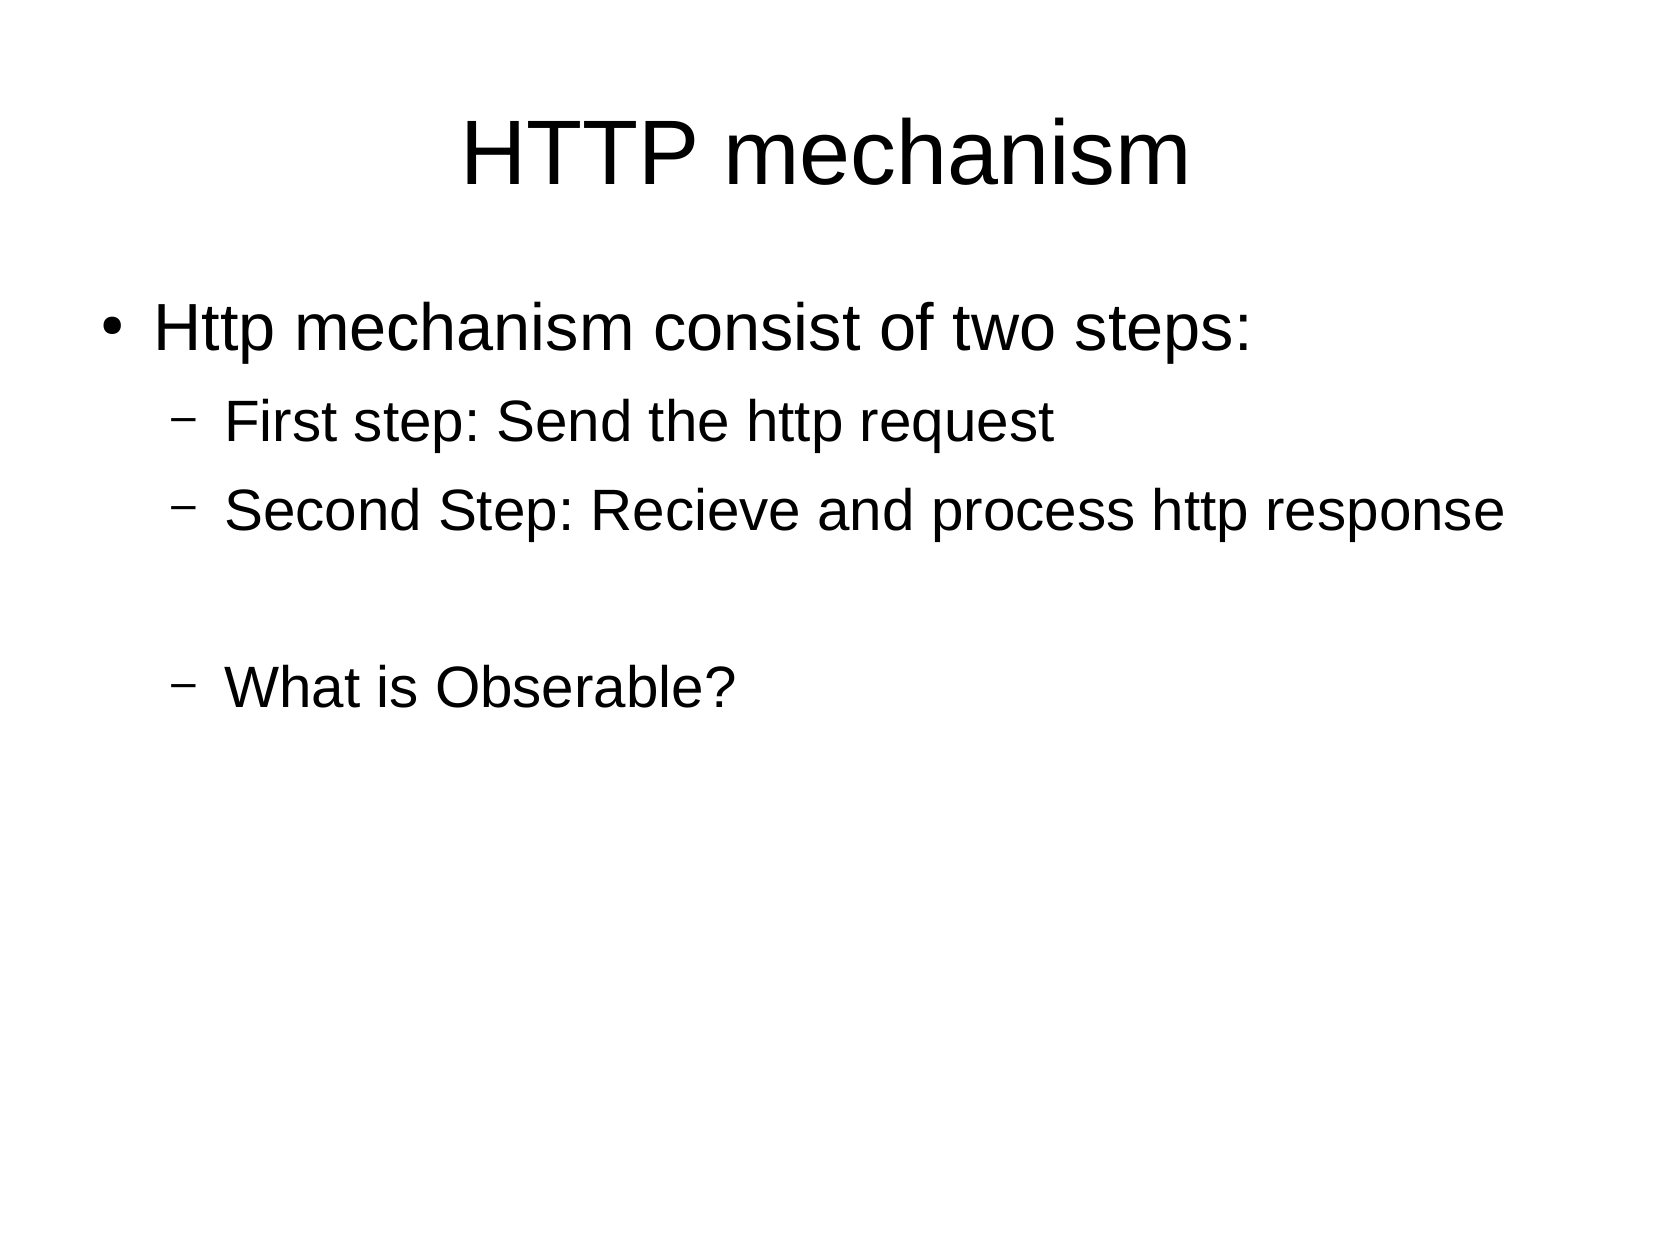

# HTTP mechanism
Http mechanism consist of two steps:
First step: Send the http request
Second Step: Recieve and process http response
What is Obserable?